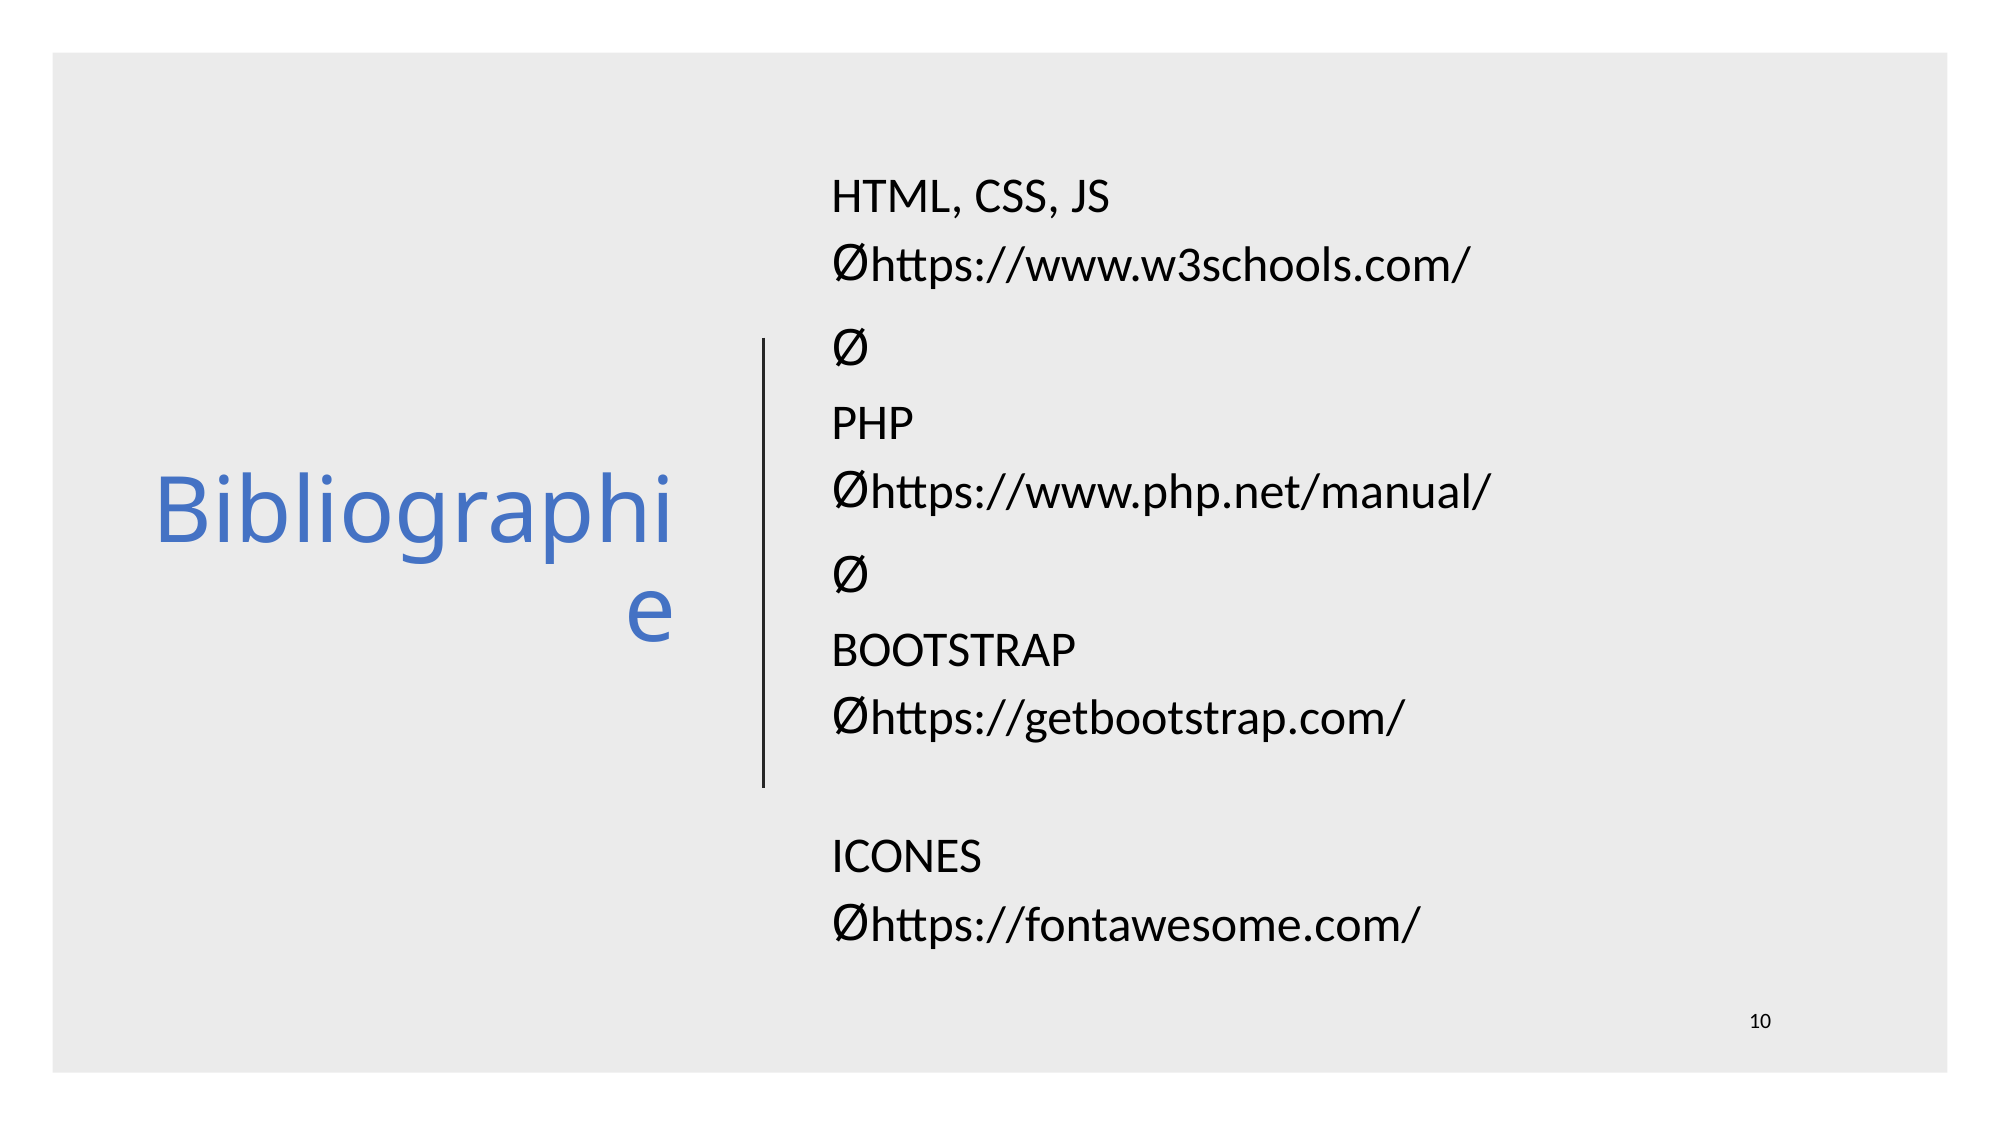

# Bibliographie
HTML, CSS, JS
https://www.w3schools.com/
PHP
https://www.php.net/manual/
BOOTSTRAP
https://getbootstrap.com/
ICONES
https://fontawesome.com/